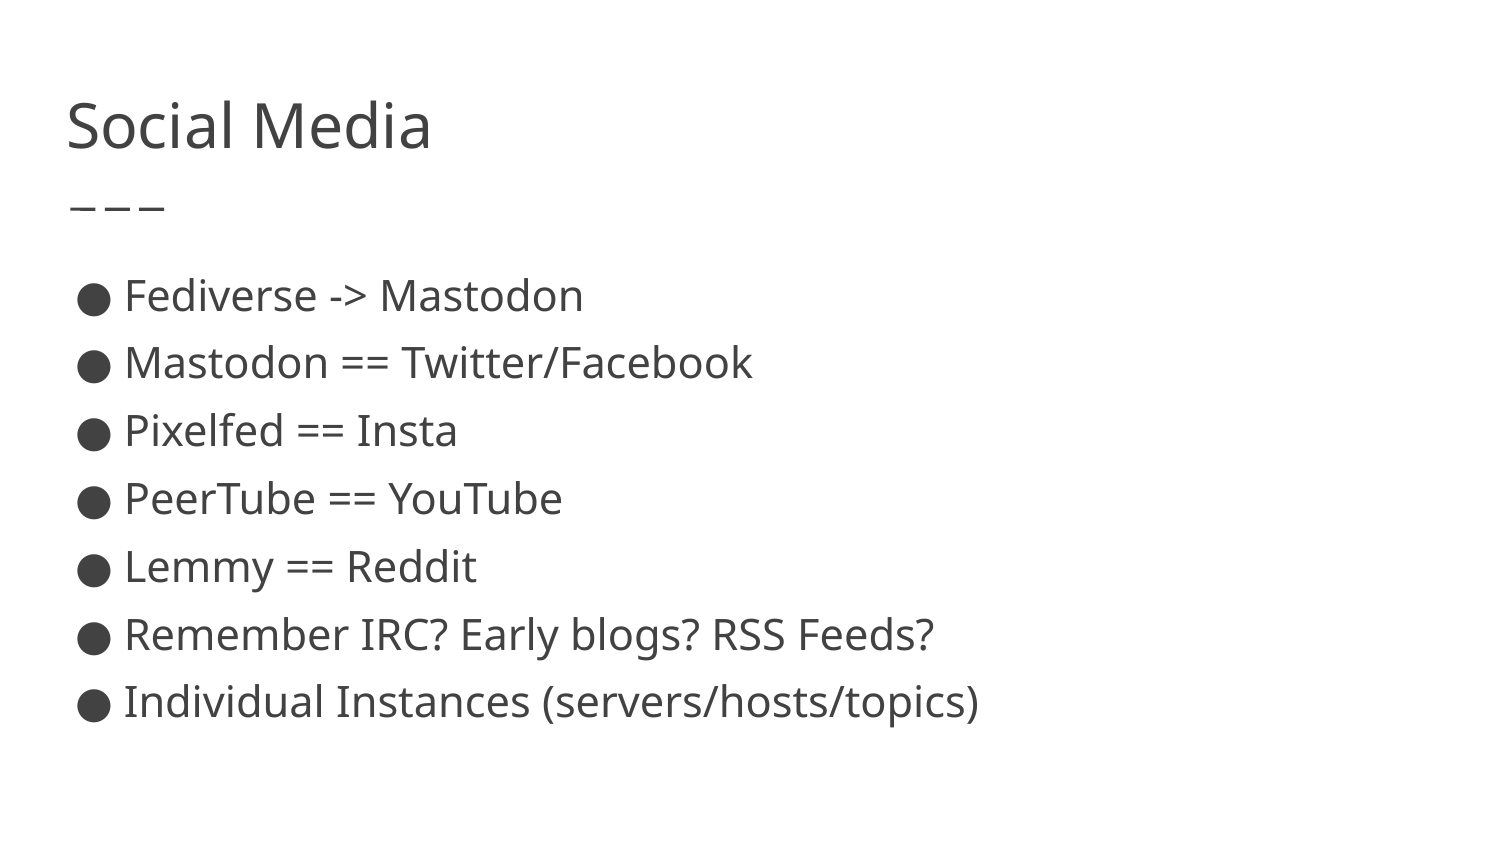

# Social Media
Fediverse -> Mastodon
Mastodon == Twitter/Facebook
Pixelfed == Insta
PeerTube == YouTube
Lemmy == Reddit
Remember IRC? Early blogs? RSS Feeds?
Individual Instances (servers/hosts/topics)